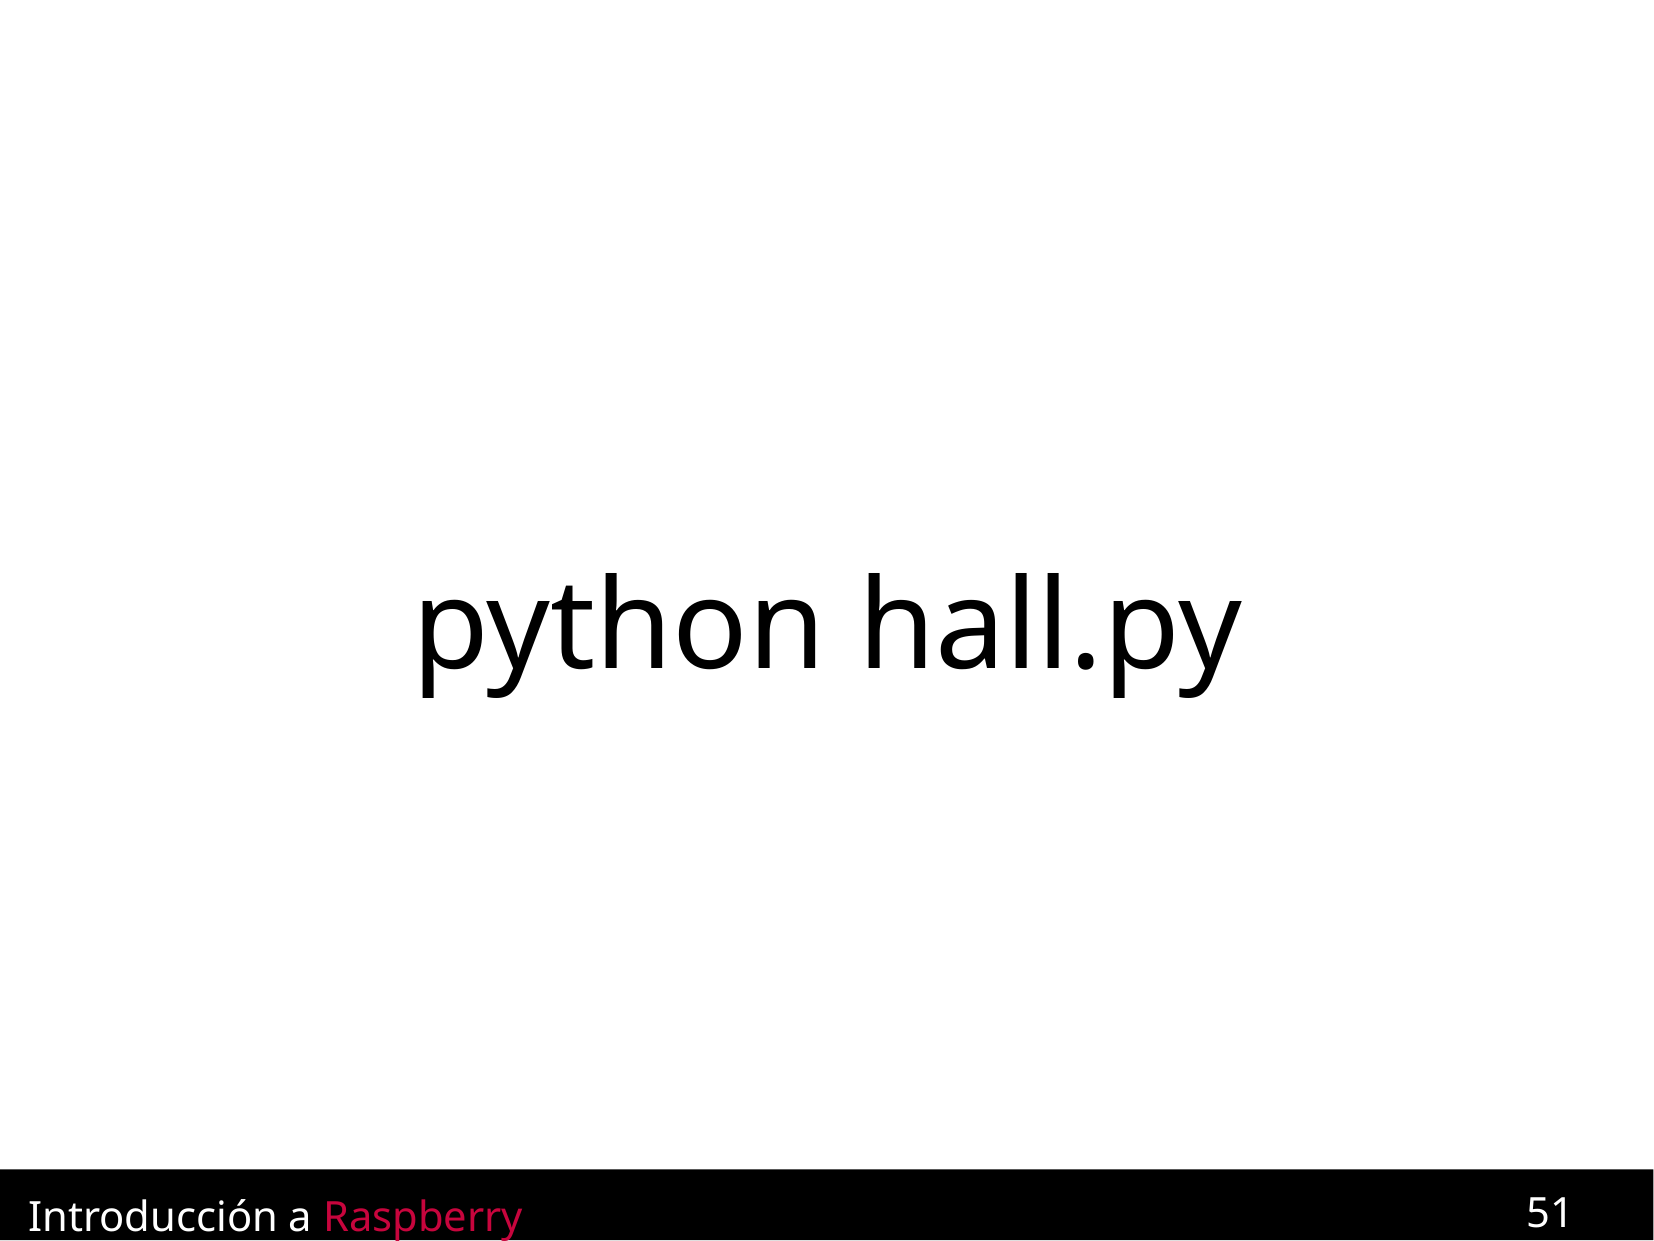

# python hall.py
Introducción a Raspberry Pi